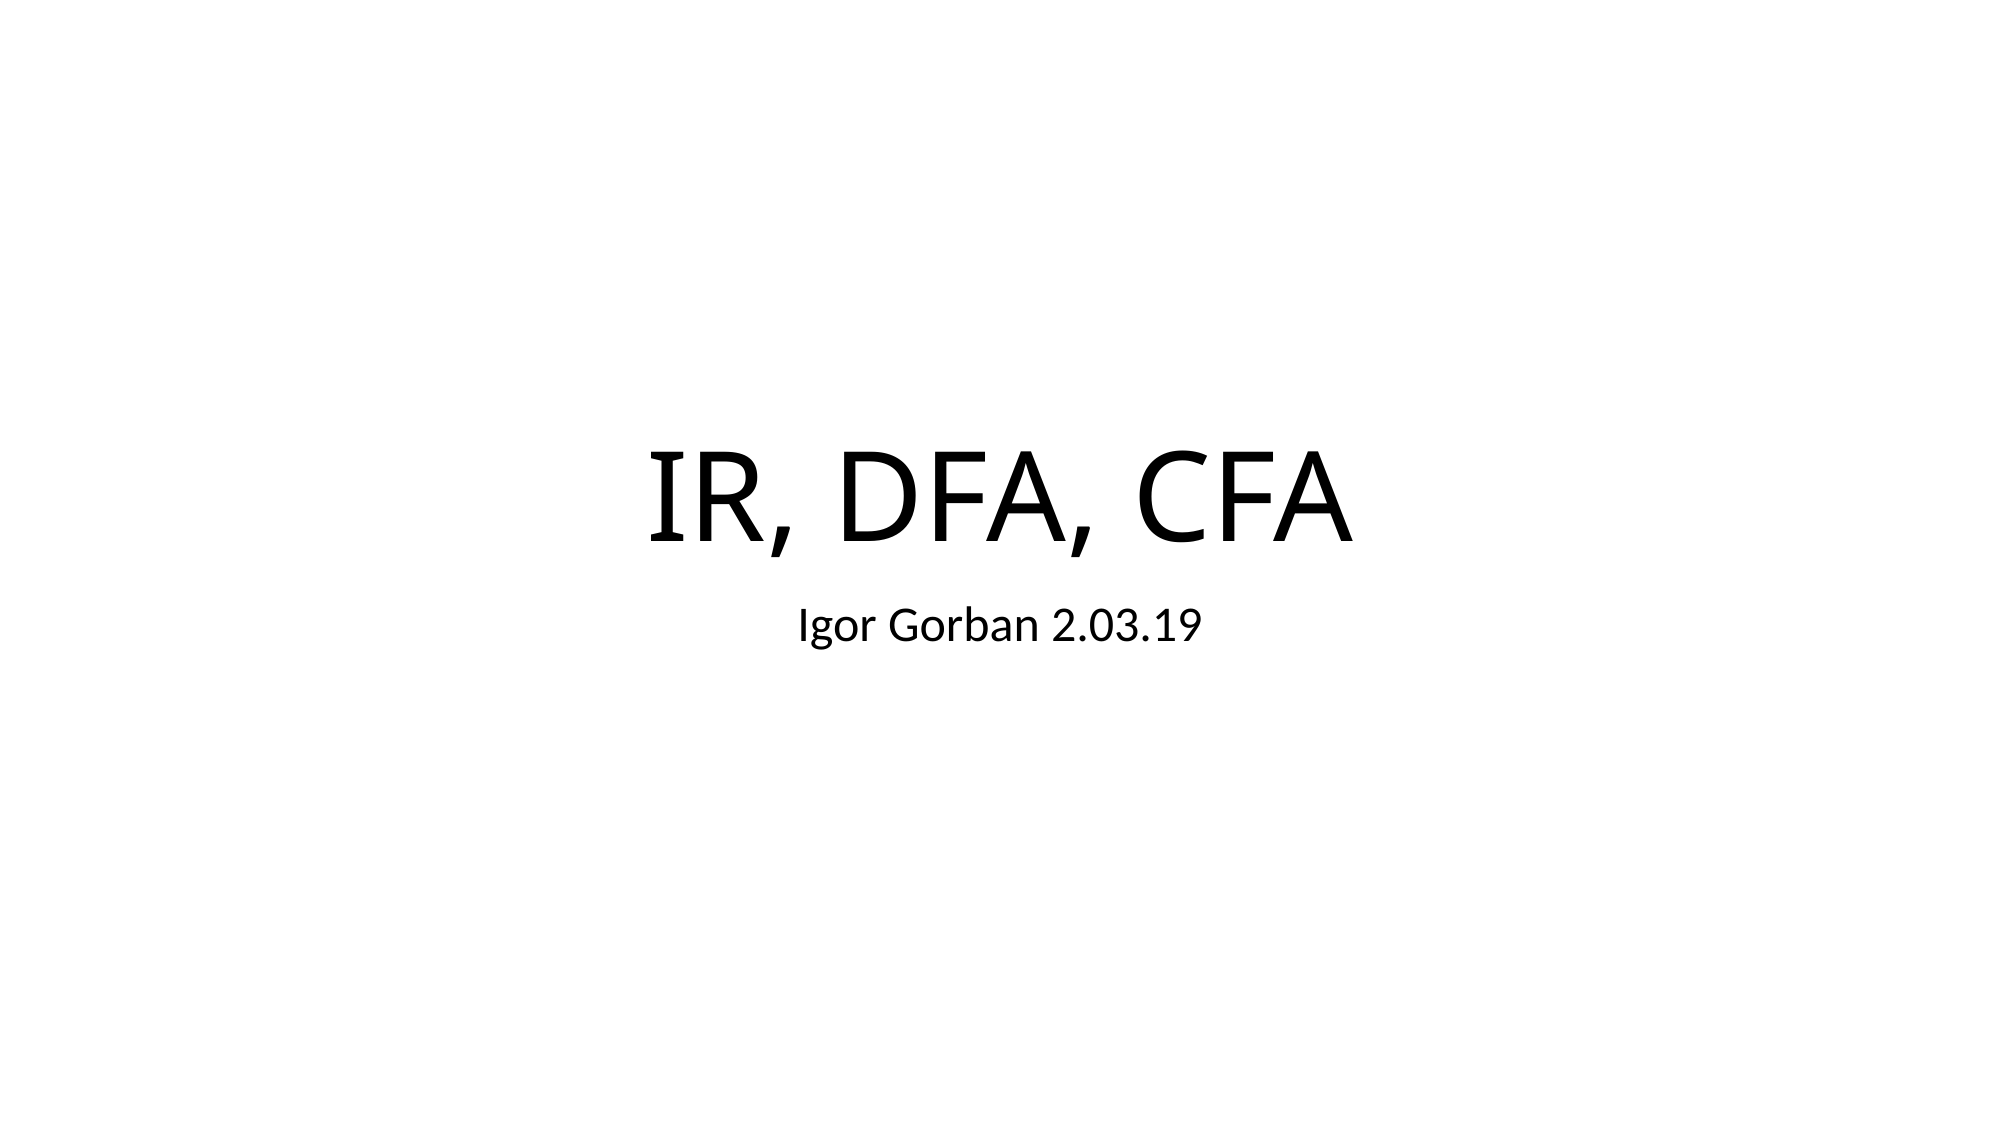

# IR, DFA, CFA
Igor Gorban 2.03.19